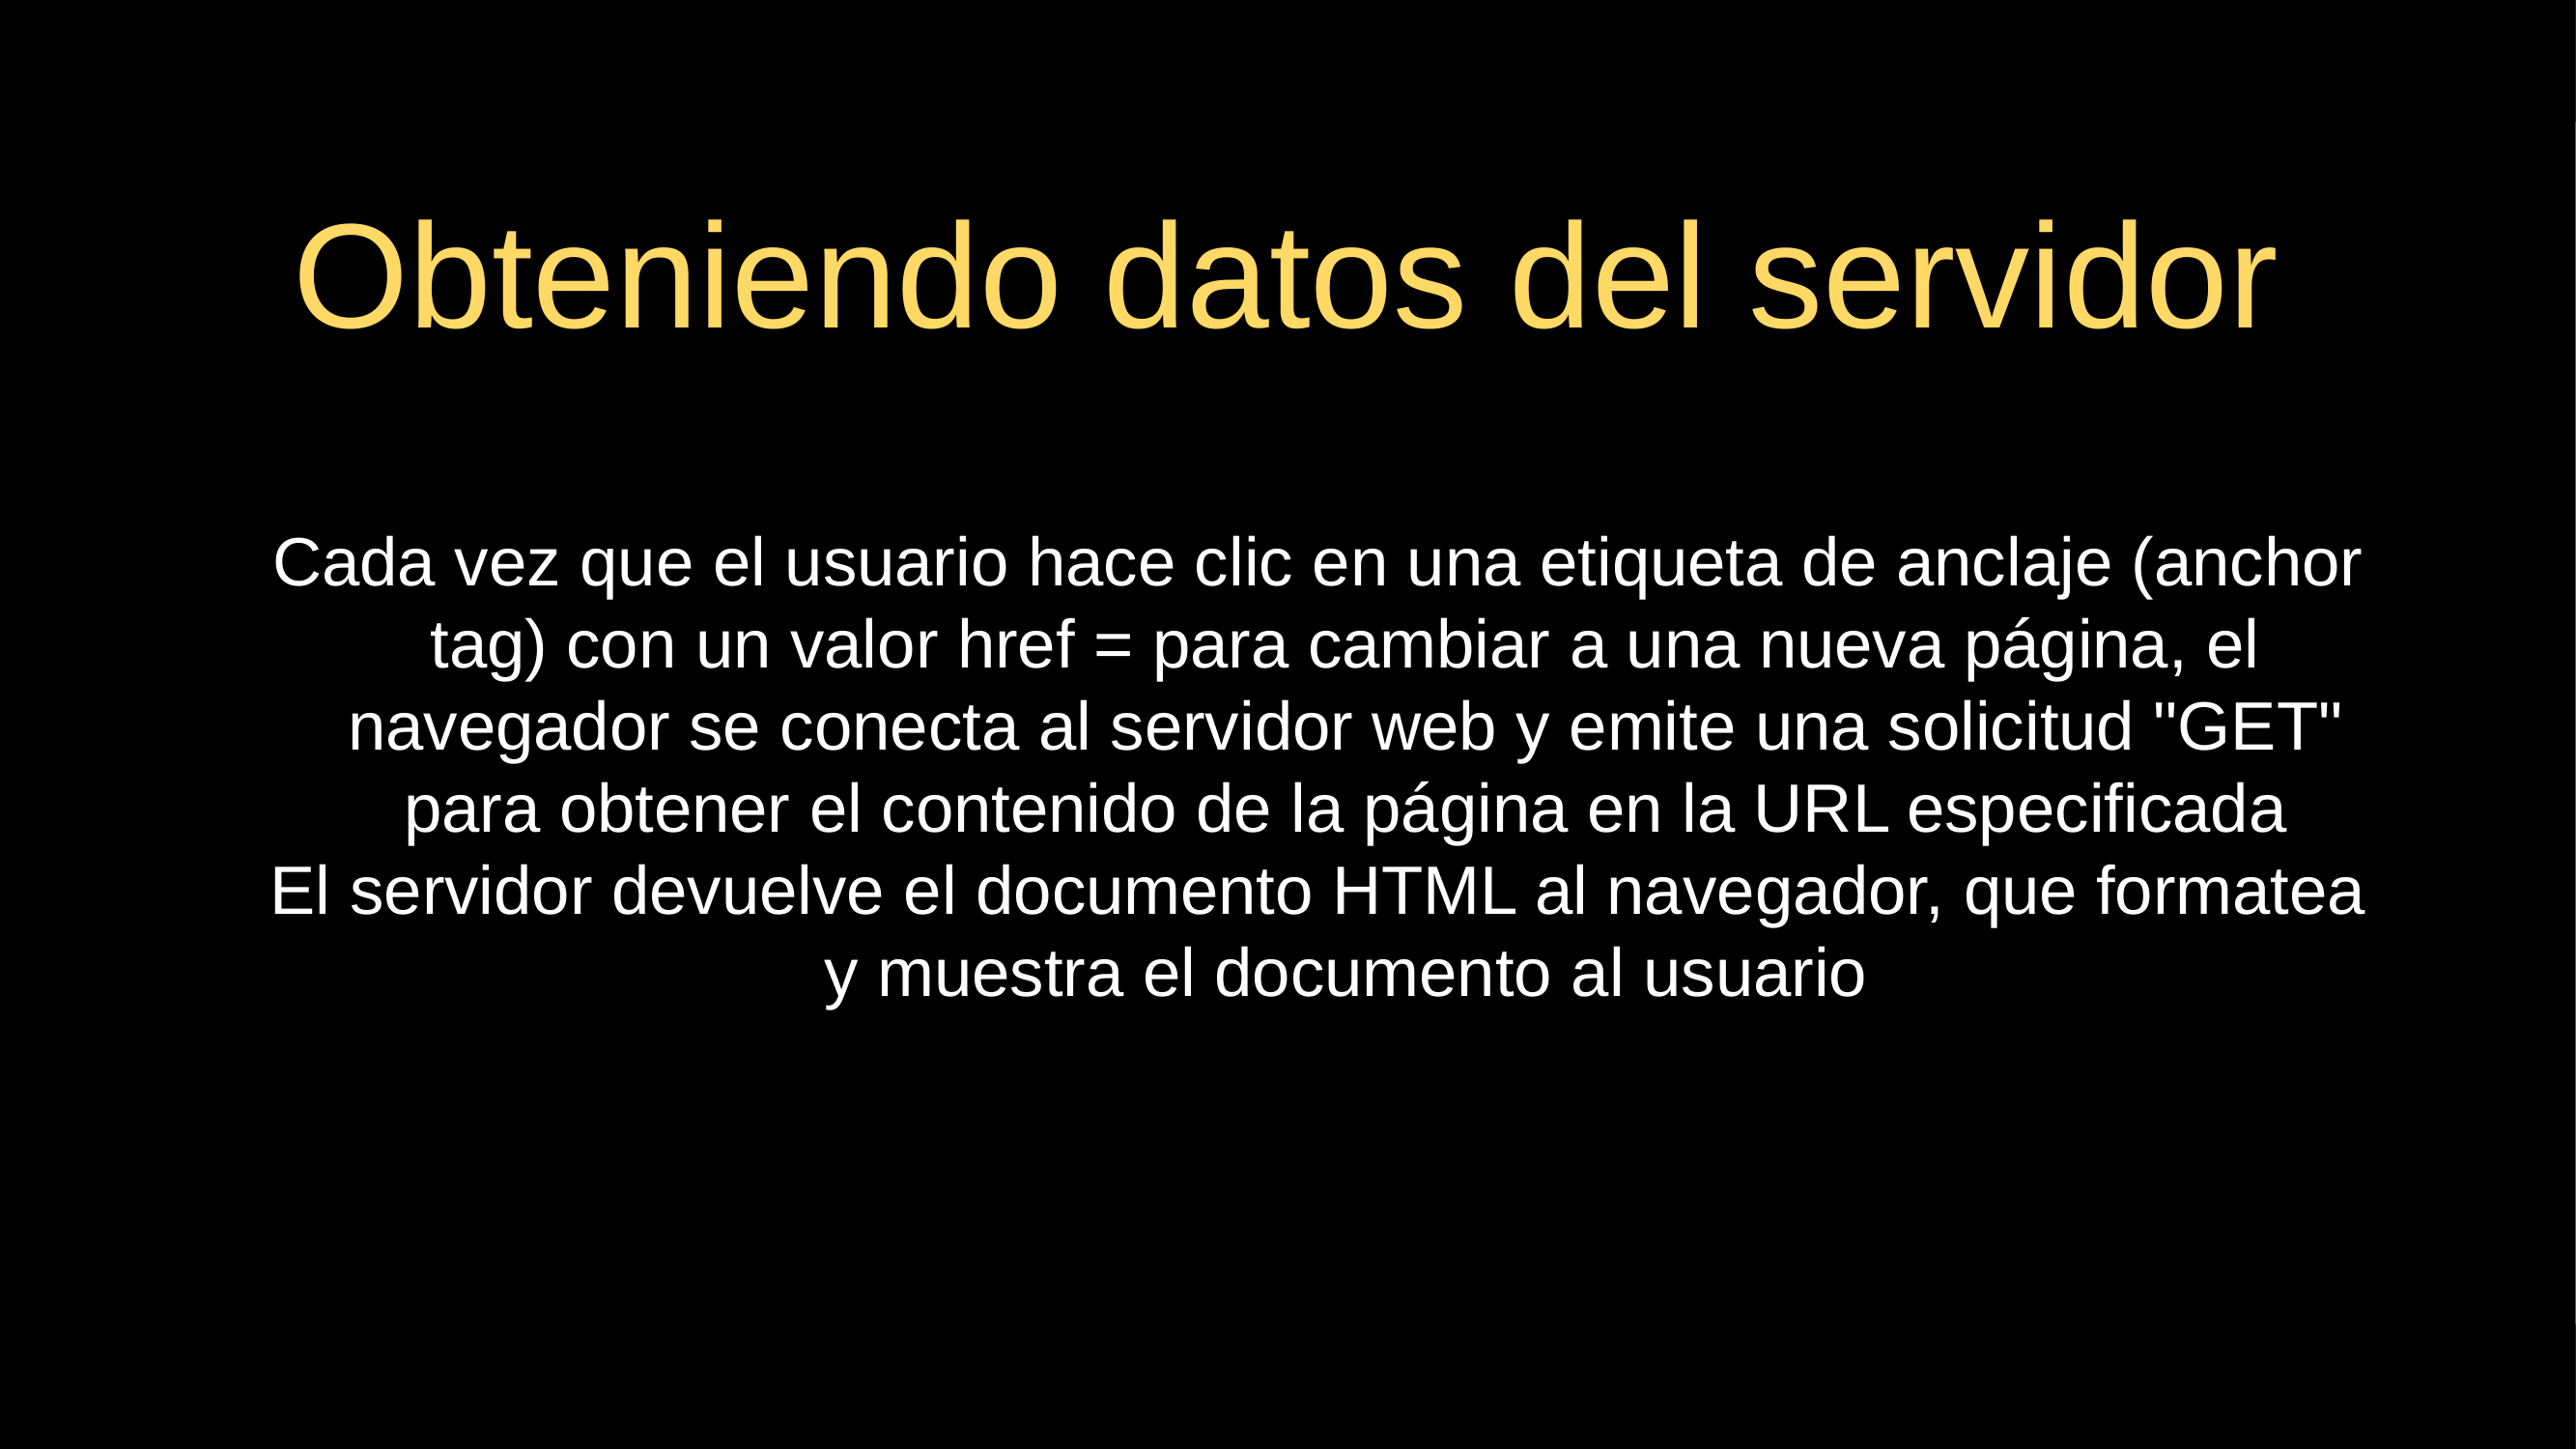

# Obteniendo datos del servidor
Cada vez que el usuario hace clic en una etiqueta de anclaje (anchor tag) con un valor href = para cambiar a una nueva página, el navegador se conecta al servidor web y emite una solicitud "GET" para obtener el contenido de la página en la URL especificada
El servidor devuelve el documento HTML al navegador, que formatea y muestra el documento al usuario